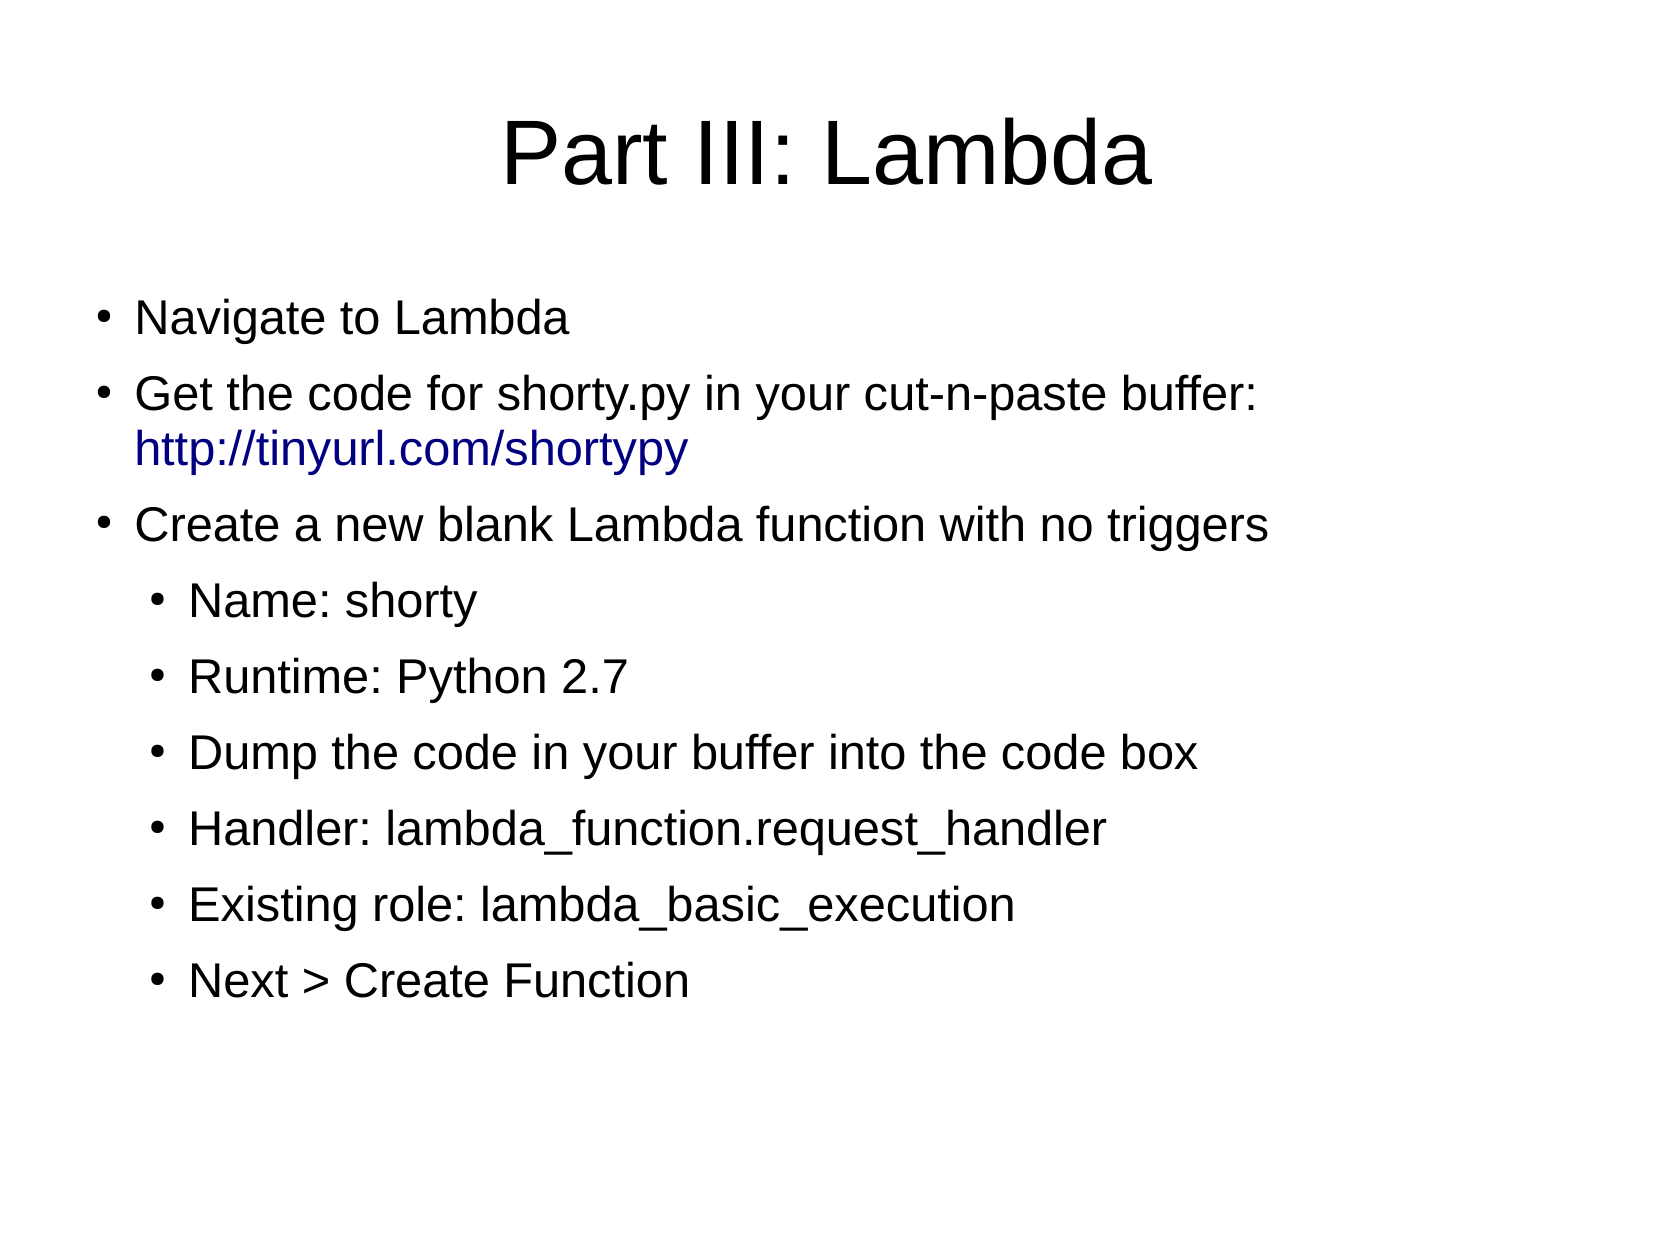

# Part III: Lambda
Navigate to Lambda
Get the code for shorty.py in your cut-n-paste buffer: http://tinyurl.com/shortypy
Create a new blank Lambda function with no triggers
Name: shorty
Runtime: Python 2.7
Dump the code in your buffer into the code box
Handler: lambda_function.request_handler
Existing role: lambda_basic_execution
Next > Create Function